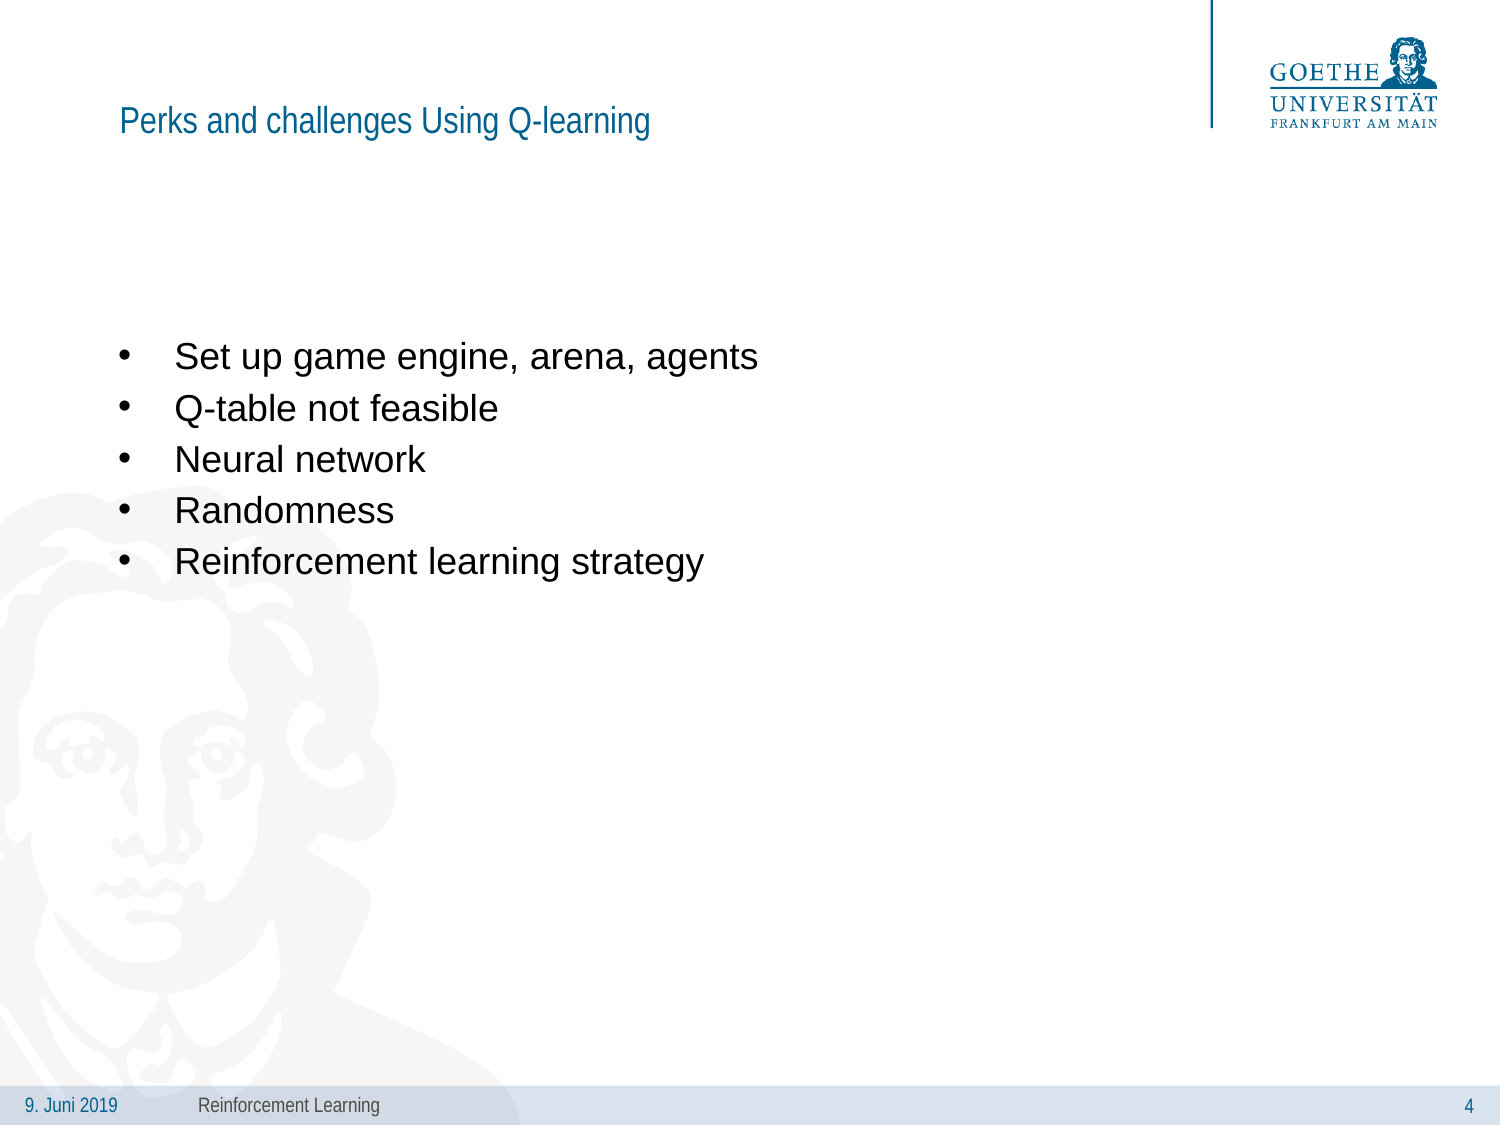

# Perks and challenges Using Q-learning
Set up game engine, arena, agents
Q-table not feasible
Neural network
Randomness
Reinforcement learning strategy
Reinforcement Learning